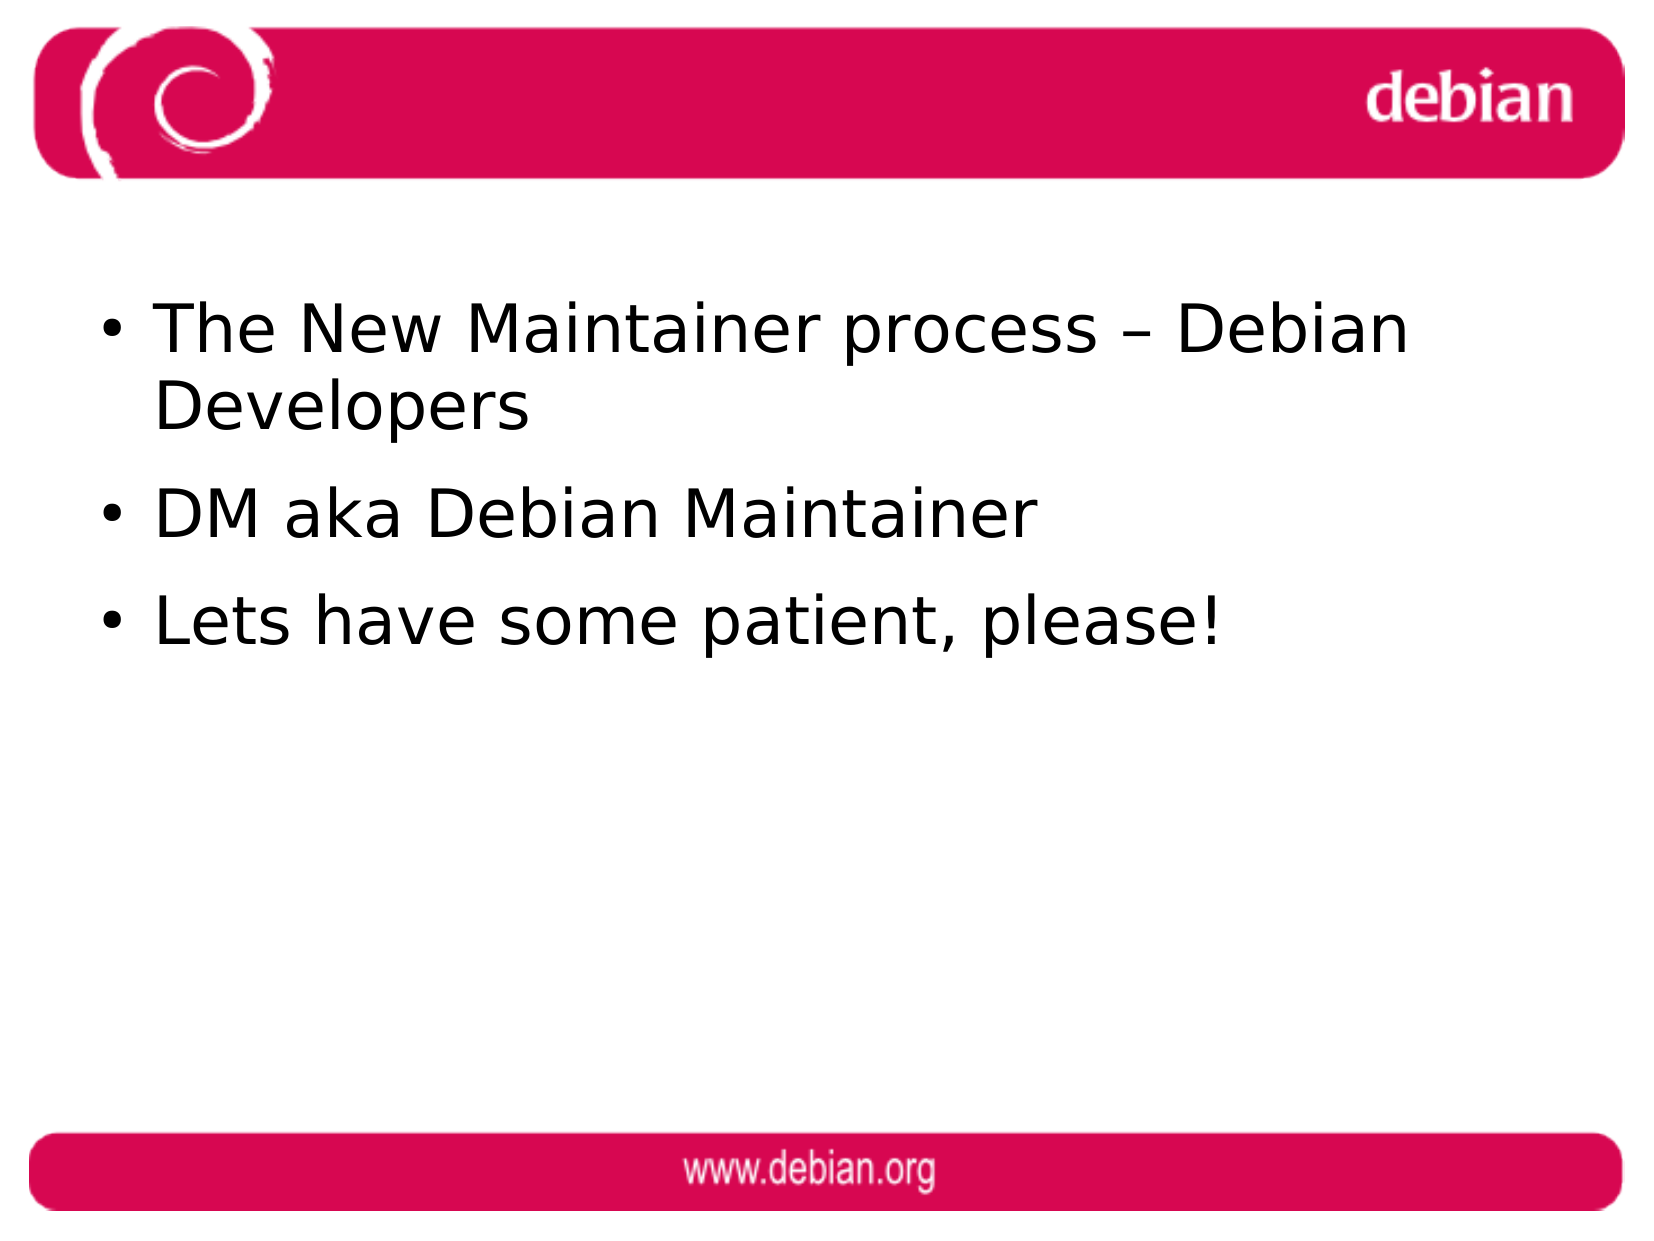

#
The New Maintainer process – Debian Developers
DM aka Debian Maintainer
Lets have some patient, please!